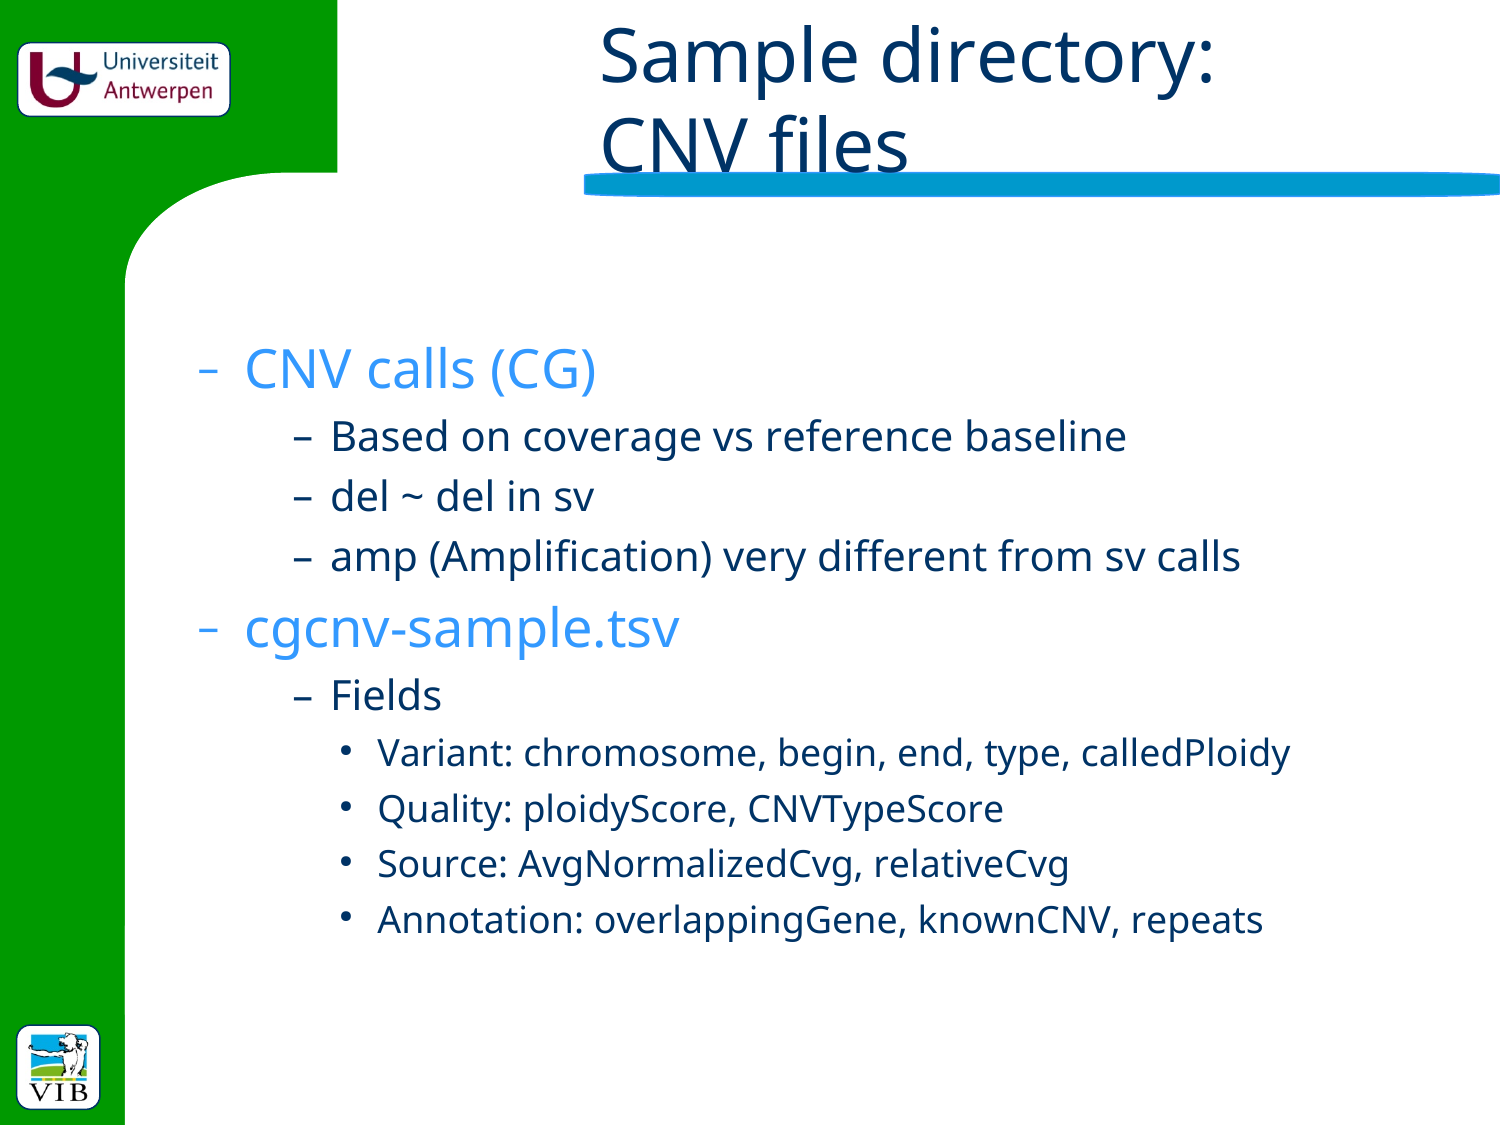

# Sample directory: CNV files
CNV calls (CG)
Based on coverage vs reference baseline
del ~ del in sv
amp (Amplification) very different from sv calls
cgcnv-sample.tsv
Fields
Variant: chromosome, begin, end, type, calledPloidy
Quality: ploidyScore, CNVTypeScore
Source: AvgNormalizedCvg, relativeCvg
Annotation: overlappingGene, knownCNV, repeats